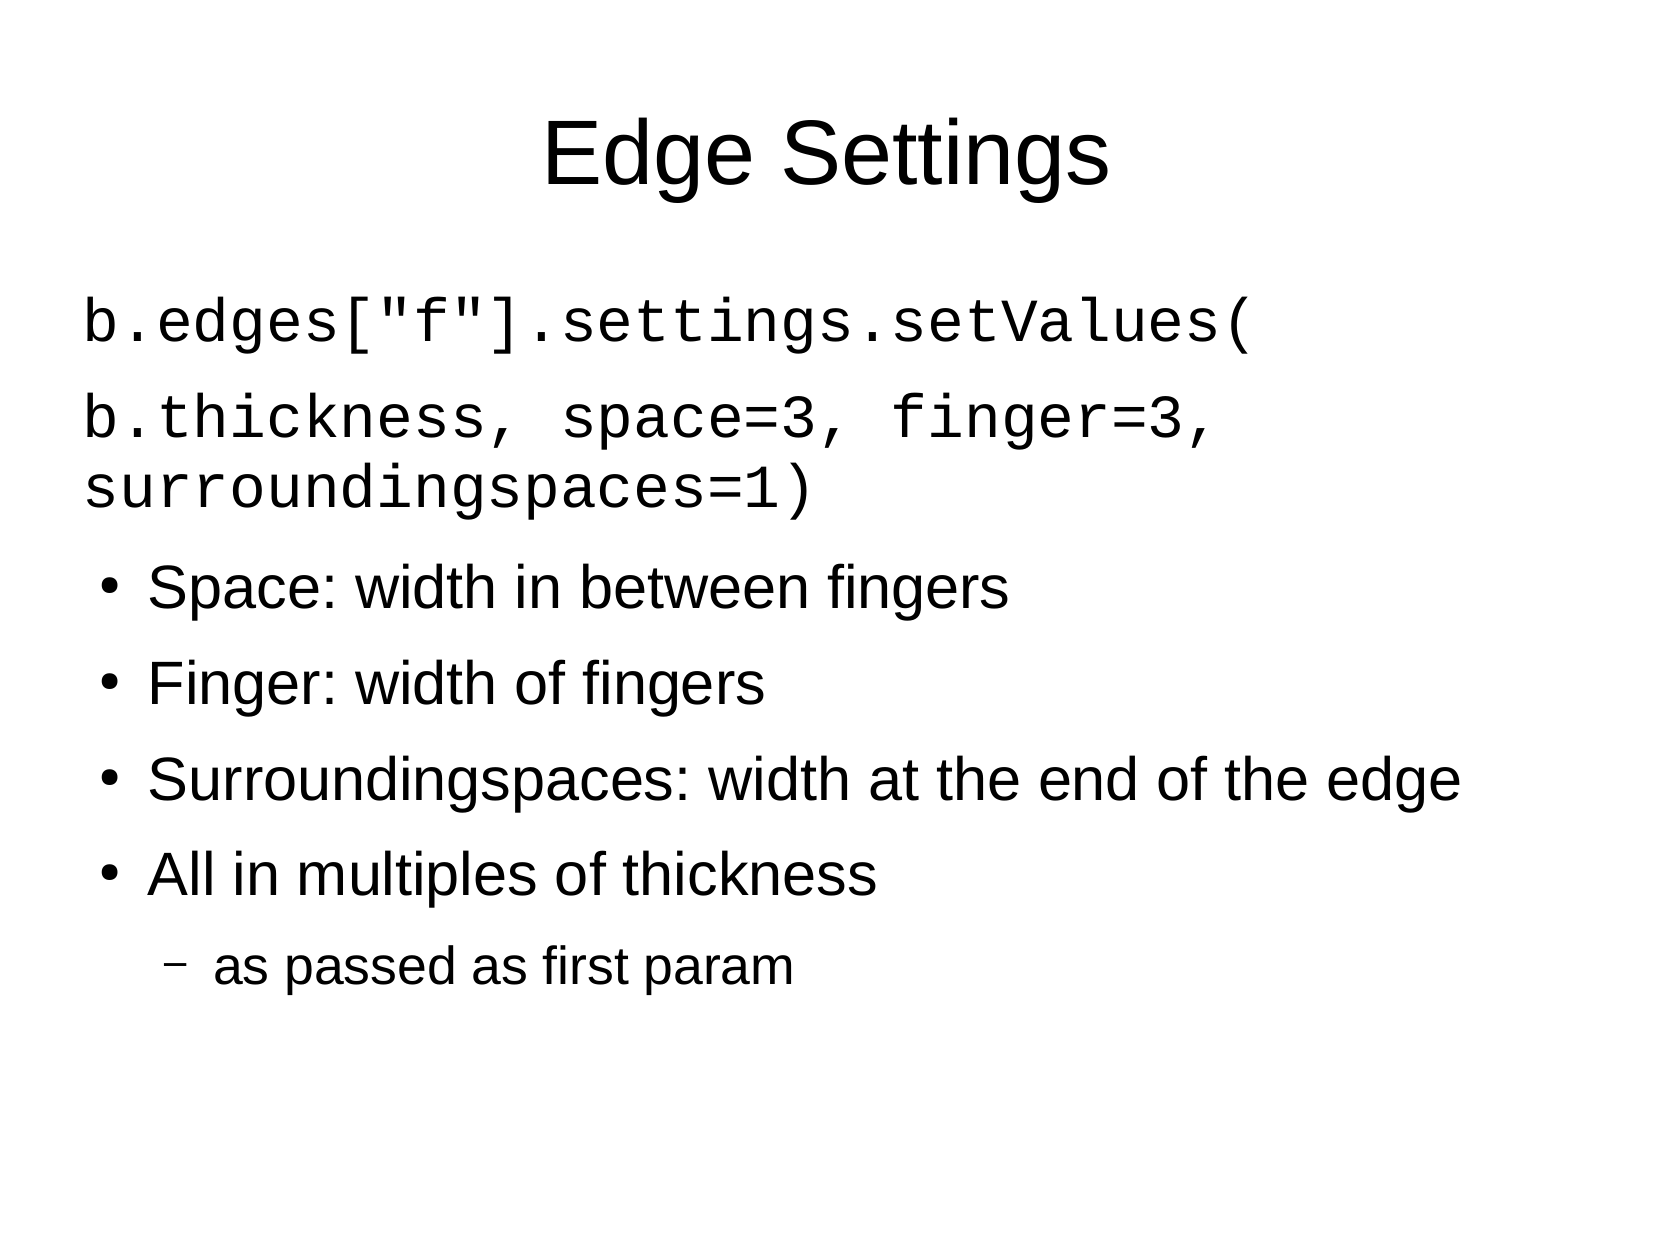

# Edge Settings
b.edges["f"].settings.setValues(
b.thickness, space=3, finger=3, surroundingspaces=1)
Space: width in between fingers
Finger: width of fingers
Surroundingspaces: width at the end of the edge
All in multiples of thickness
as passed as first param